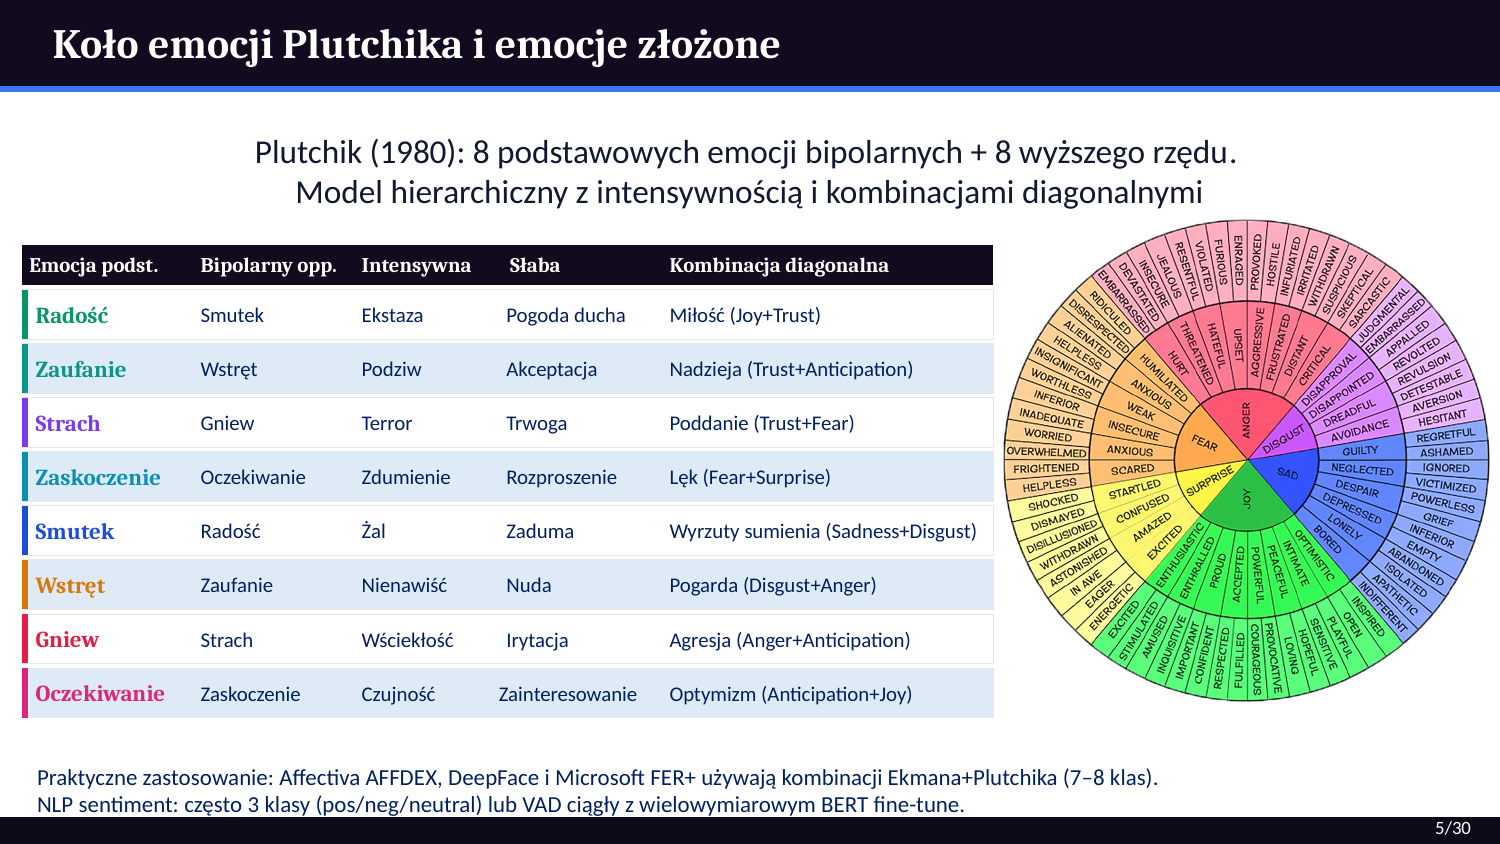

Koło emocji Plutchika i emocje złożone
Plutchik (1980): 8 podstawowych emocji bipolarnych + 8 wyższego rzędu.
Model hierarchiczny z intensywnością i kombinacjami diagonalnymi
Emocja podst.
Bipolarny opp.
Intensywna
Słaba
Kombinacja diagonalna
Radość
Smutek
Ekstaza
Pogoda ducha
Miłość (Joy+Trust)
Zaufanie
Wstręt
Podziw
Akceptacja
Nadzieja (Trust+Anticipation)
Strach
Gniew
Terror
Trwoga
Poddanie (Trust+Fear)
Zaskoczenie
Oczekiwanie
Zdumienie
Rozproszenie
Lęk (Fear+Surprise)
Smutek
Radość
Żal
Zaduma
Wyrzuty sumienia (Sadness+Disgust)
Wstręt
Zaufanie
Nienawiść
Nuda
Pogarda (Disgust+Anger)
Gniew
Strach
Wściekłość
Irytacja
Agresja (Anger+Anticipation)
Oczekiwanie
Zaskoczenie
Czujność
Zainteresowanie
Optymizm (Anticipation+Joy)
Praktyczne zastosowanie: Affectiva AFFDEX, DeepFace i Microsoft FER+ używają kombinacji Ekmana+Plutchika (7–8 klas).
NLP sentiment: często 3 klasy (pos/neg/neutral) lub VAD ciągły z wielowymiarowym BERT fine-tune.